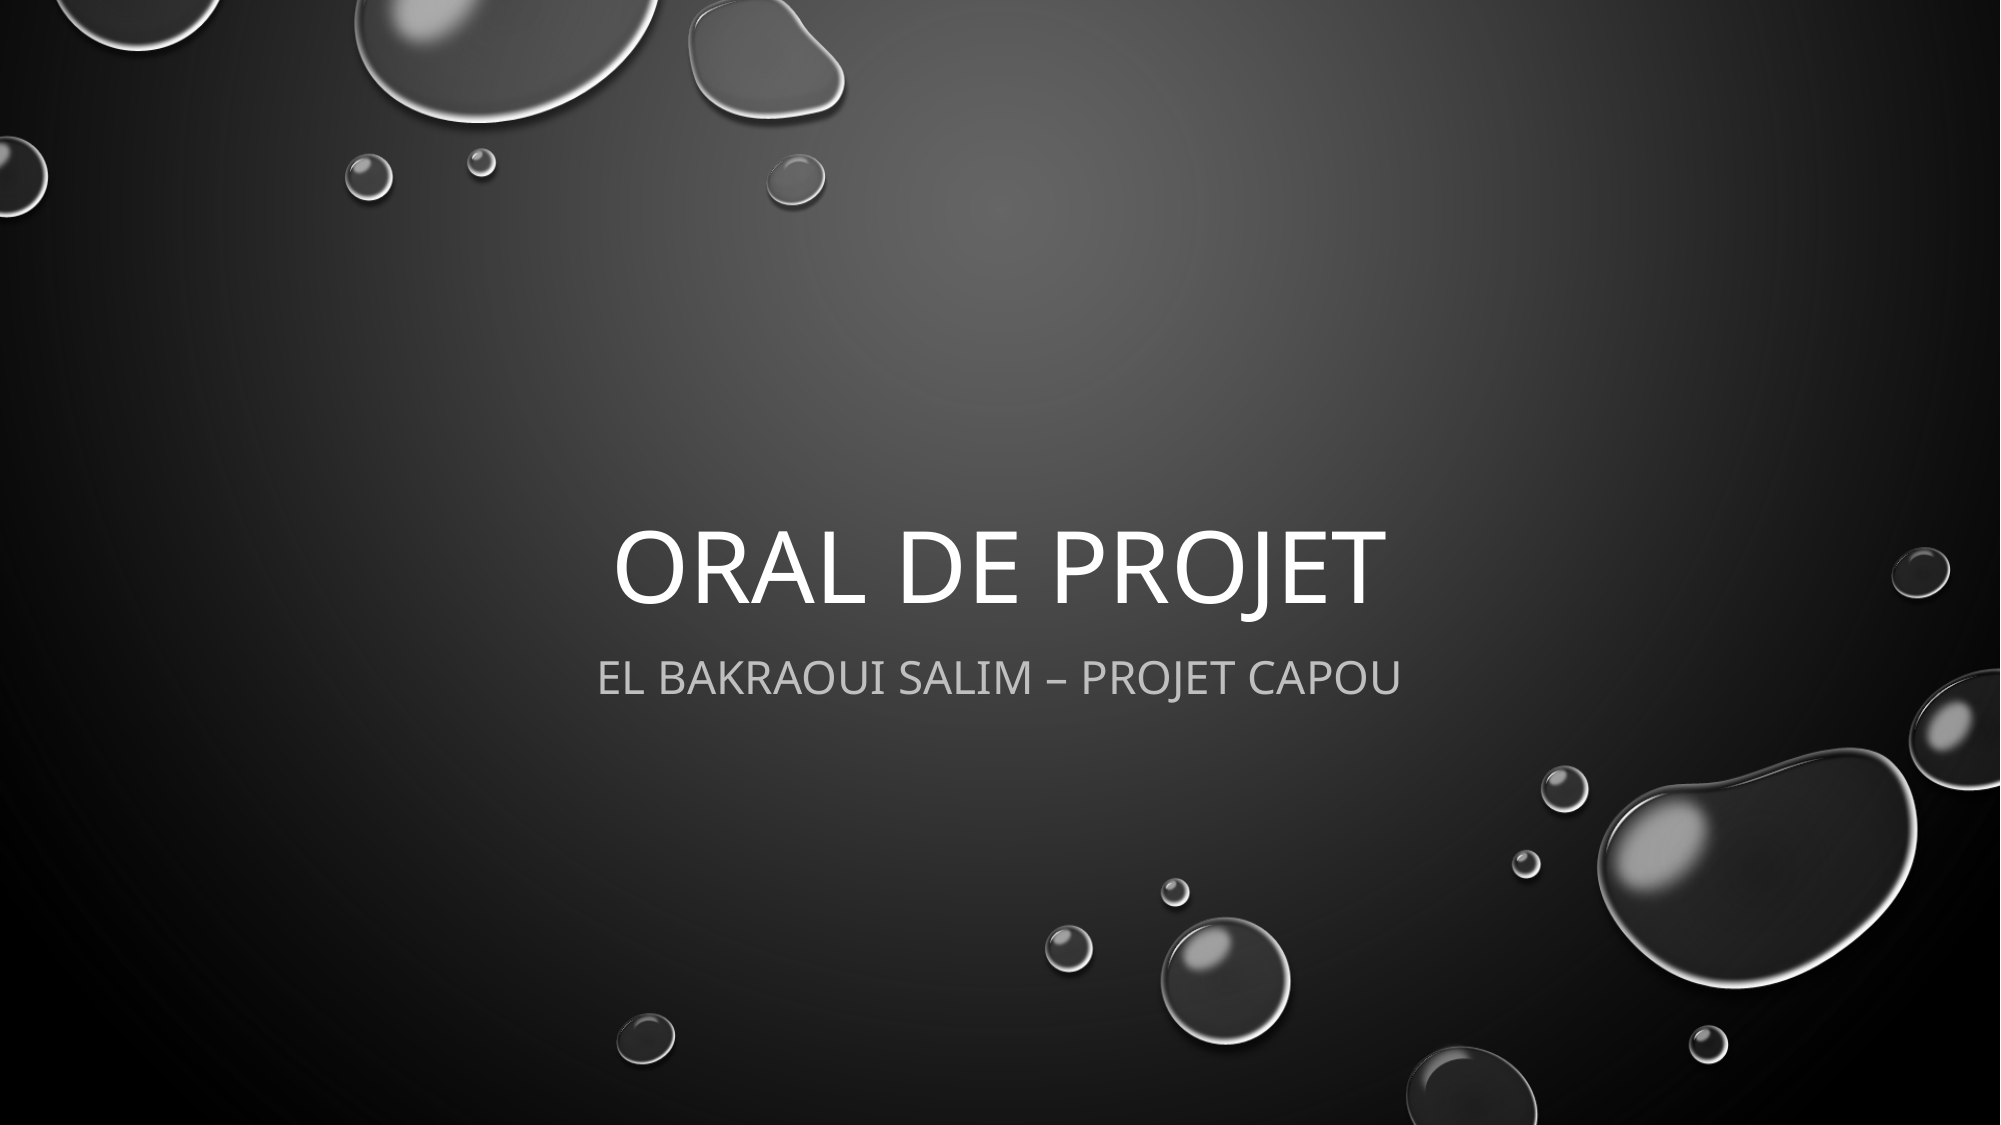

# Oral de projet
EL BAKRAOUI Salim – Projet Capou